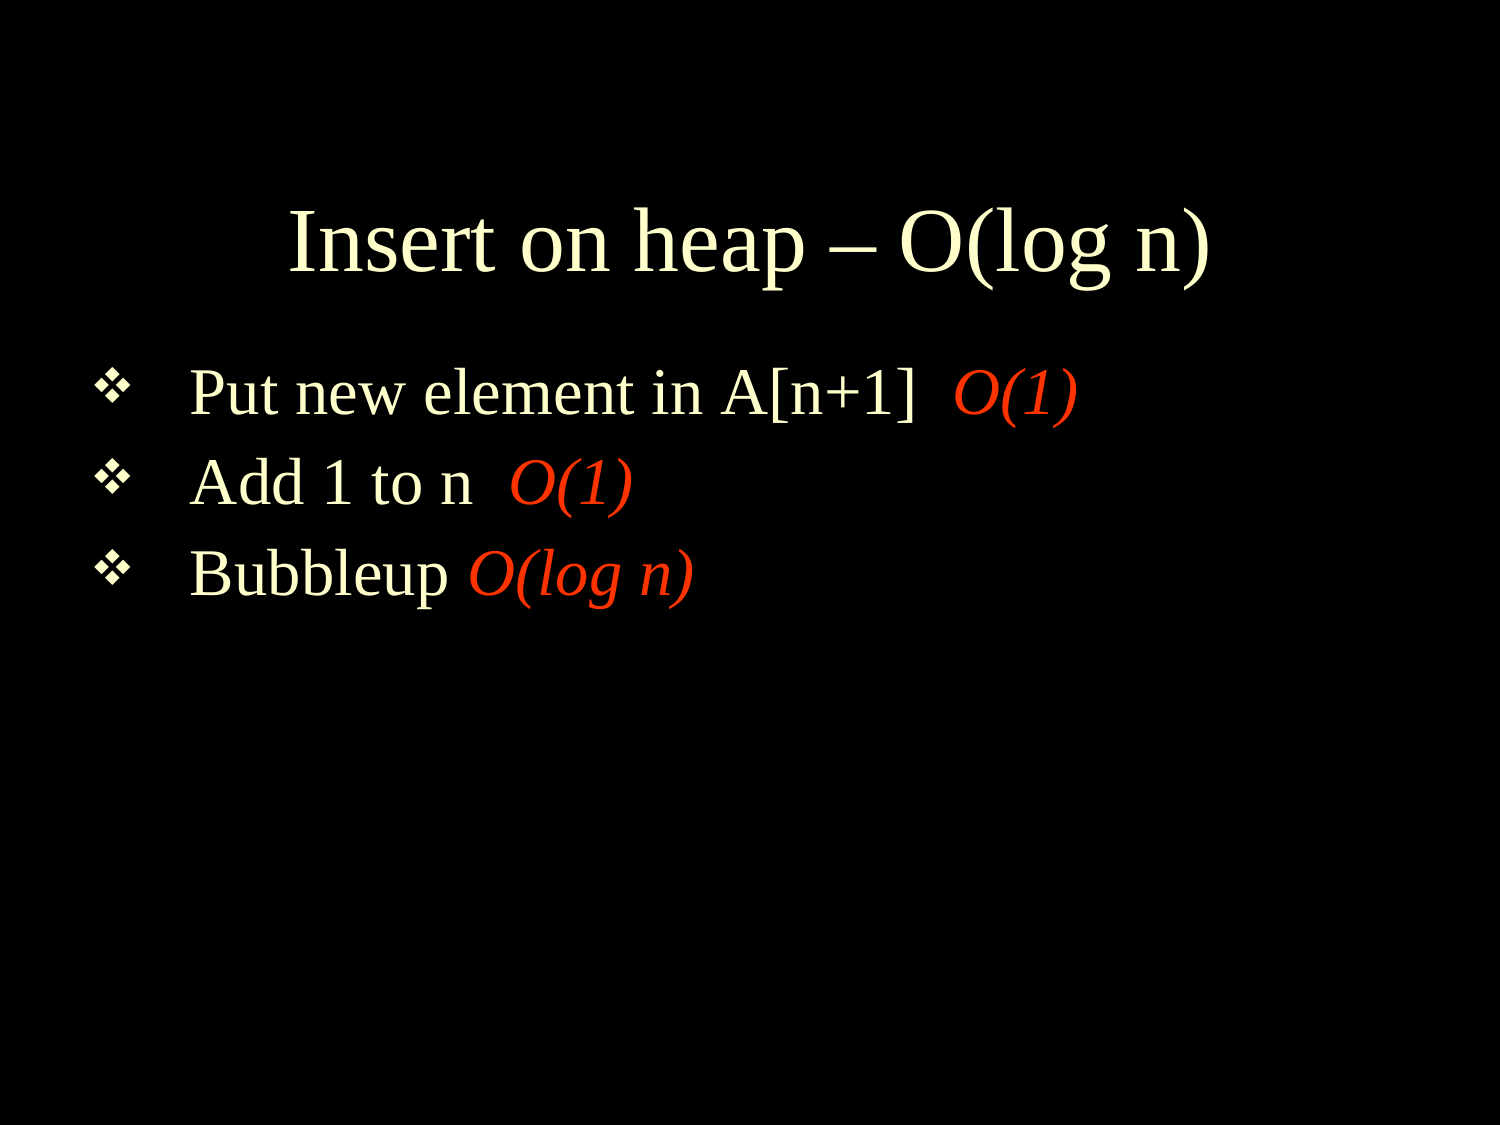

# Insert on heap – O(log n)
Put new element in A[n+1] O(1)
Add 1 to n O(1)
Bubbleup O(log n)